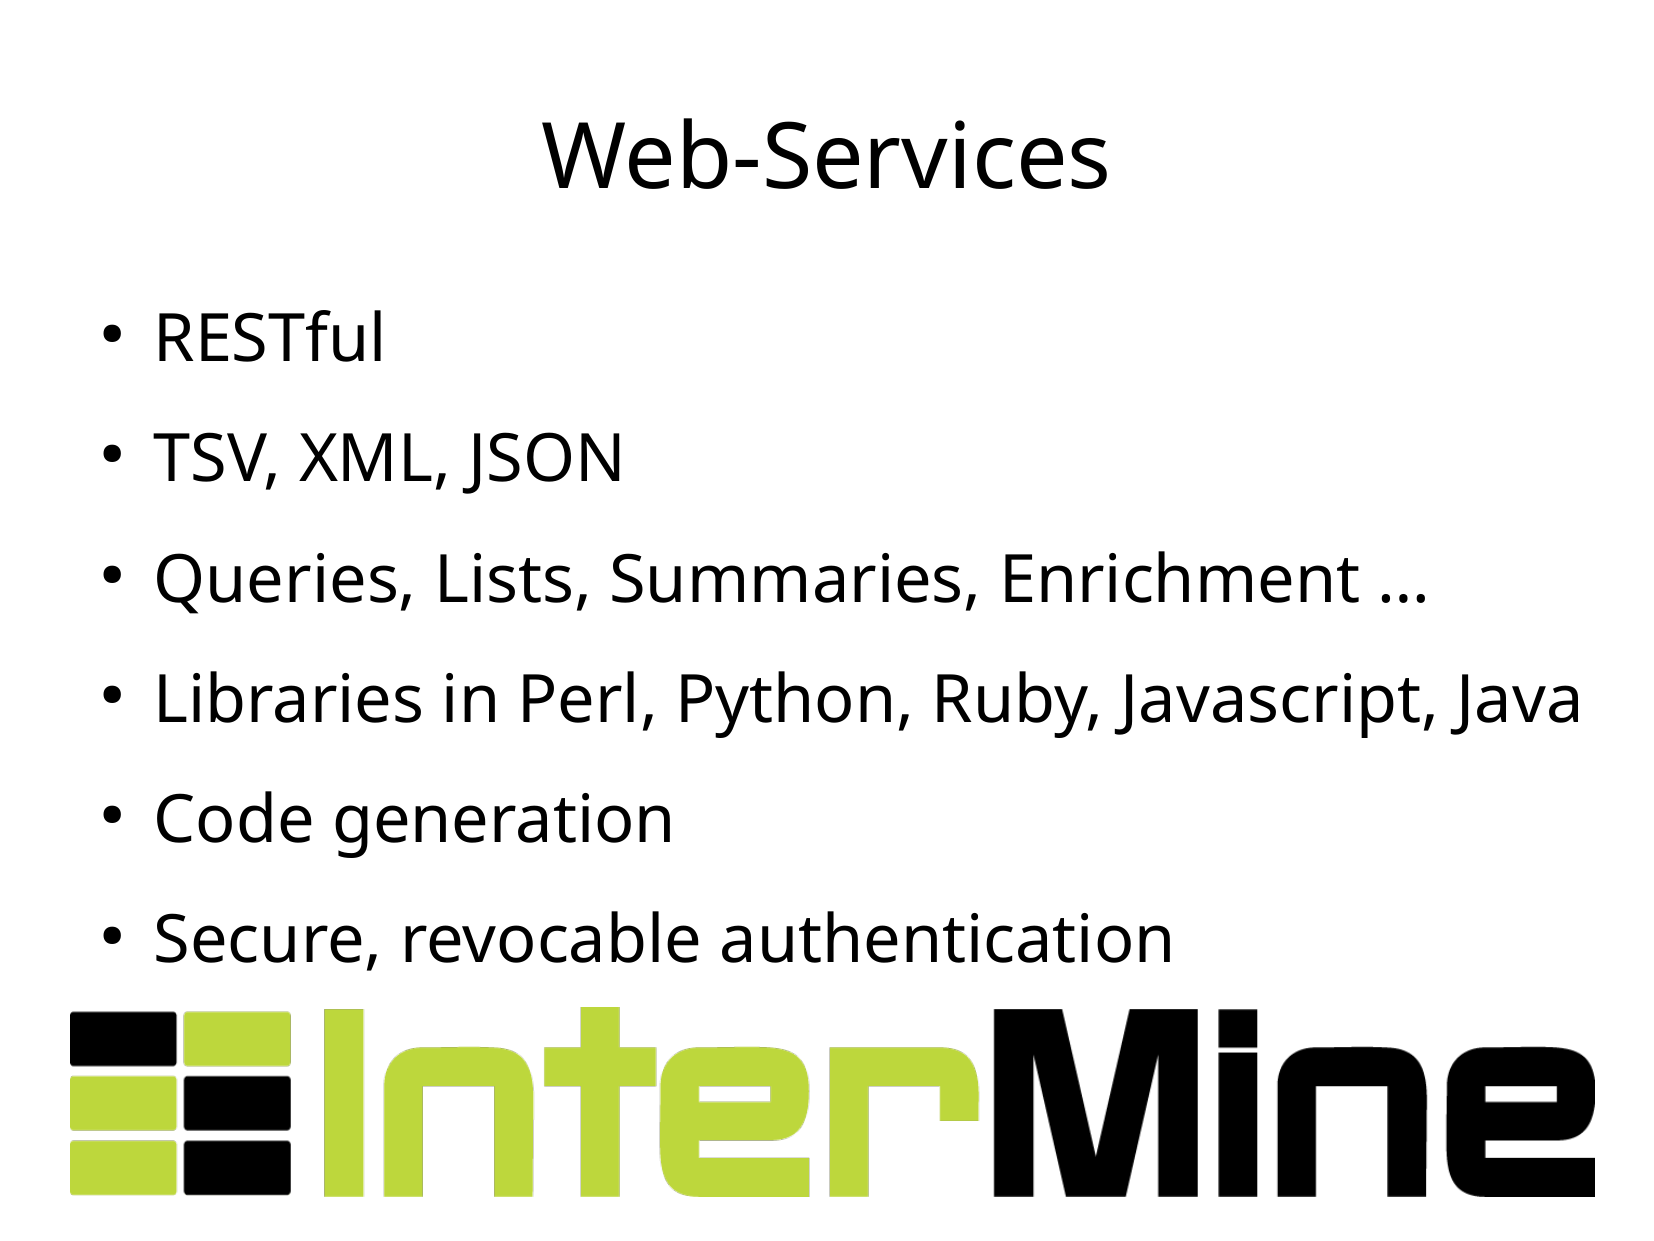

# Web-Services
RESTful
TSV, XML, JSON
Queries, Lists, Summaries, Enrichment …
Libraries in Perl, Python, Ruby, Javascript, Java
Code generation
Secure, revocable authentication